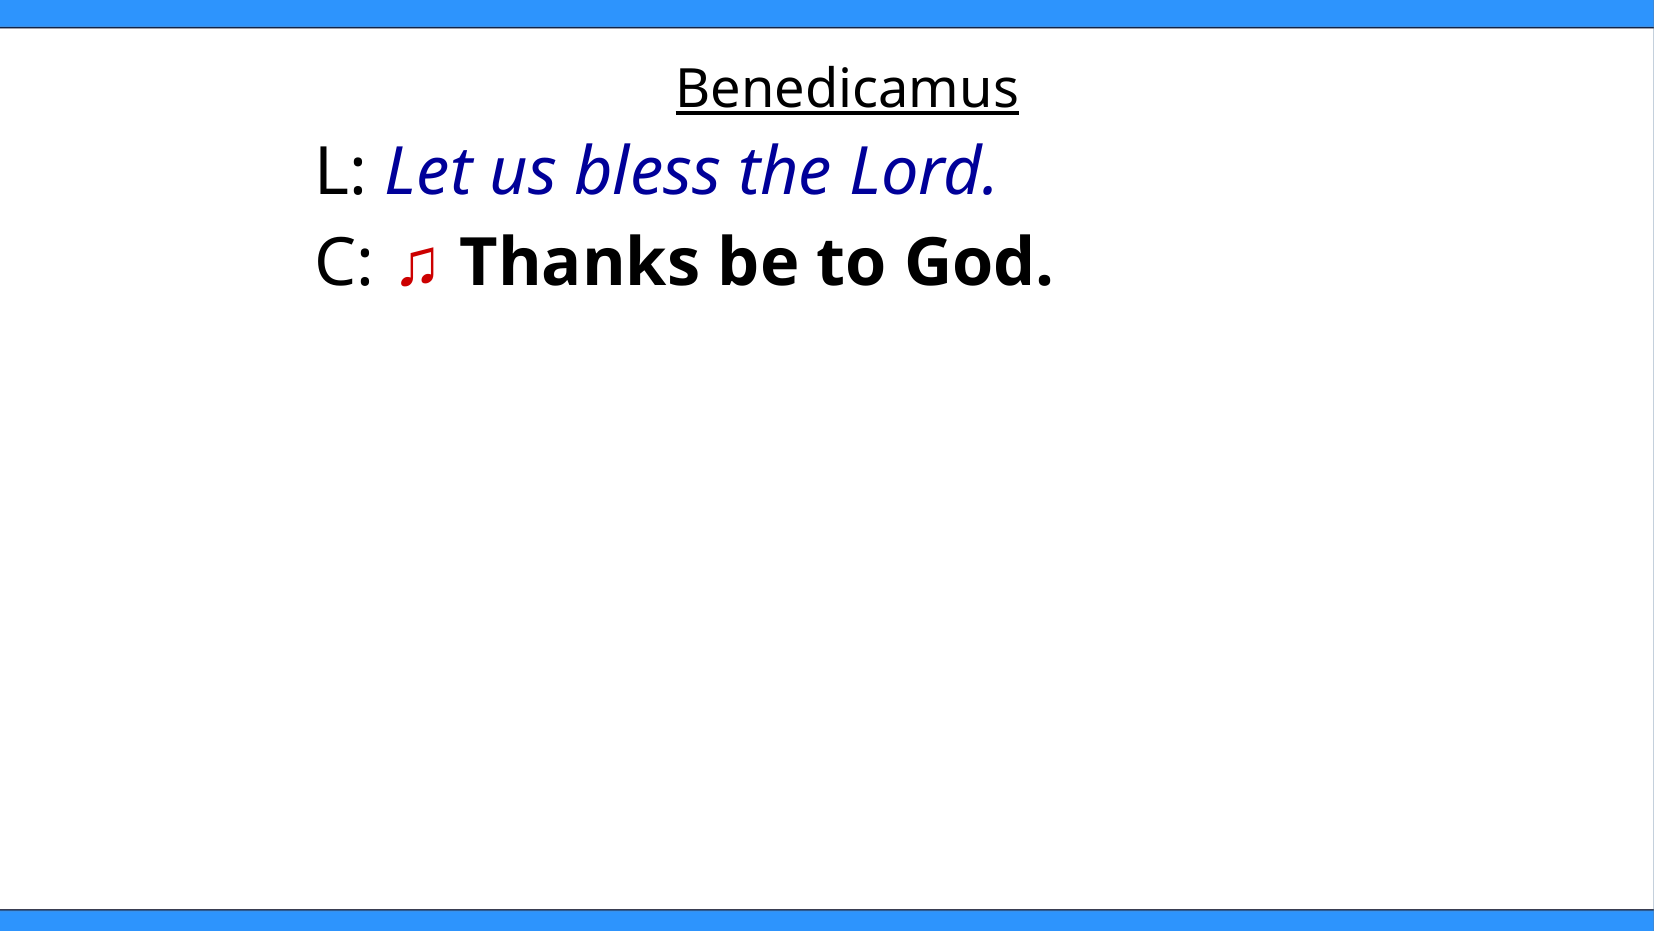

Benedicamus
L: Let us bless the Lord.
C: ♫ Thanks be to God.